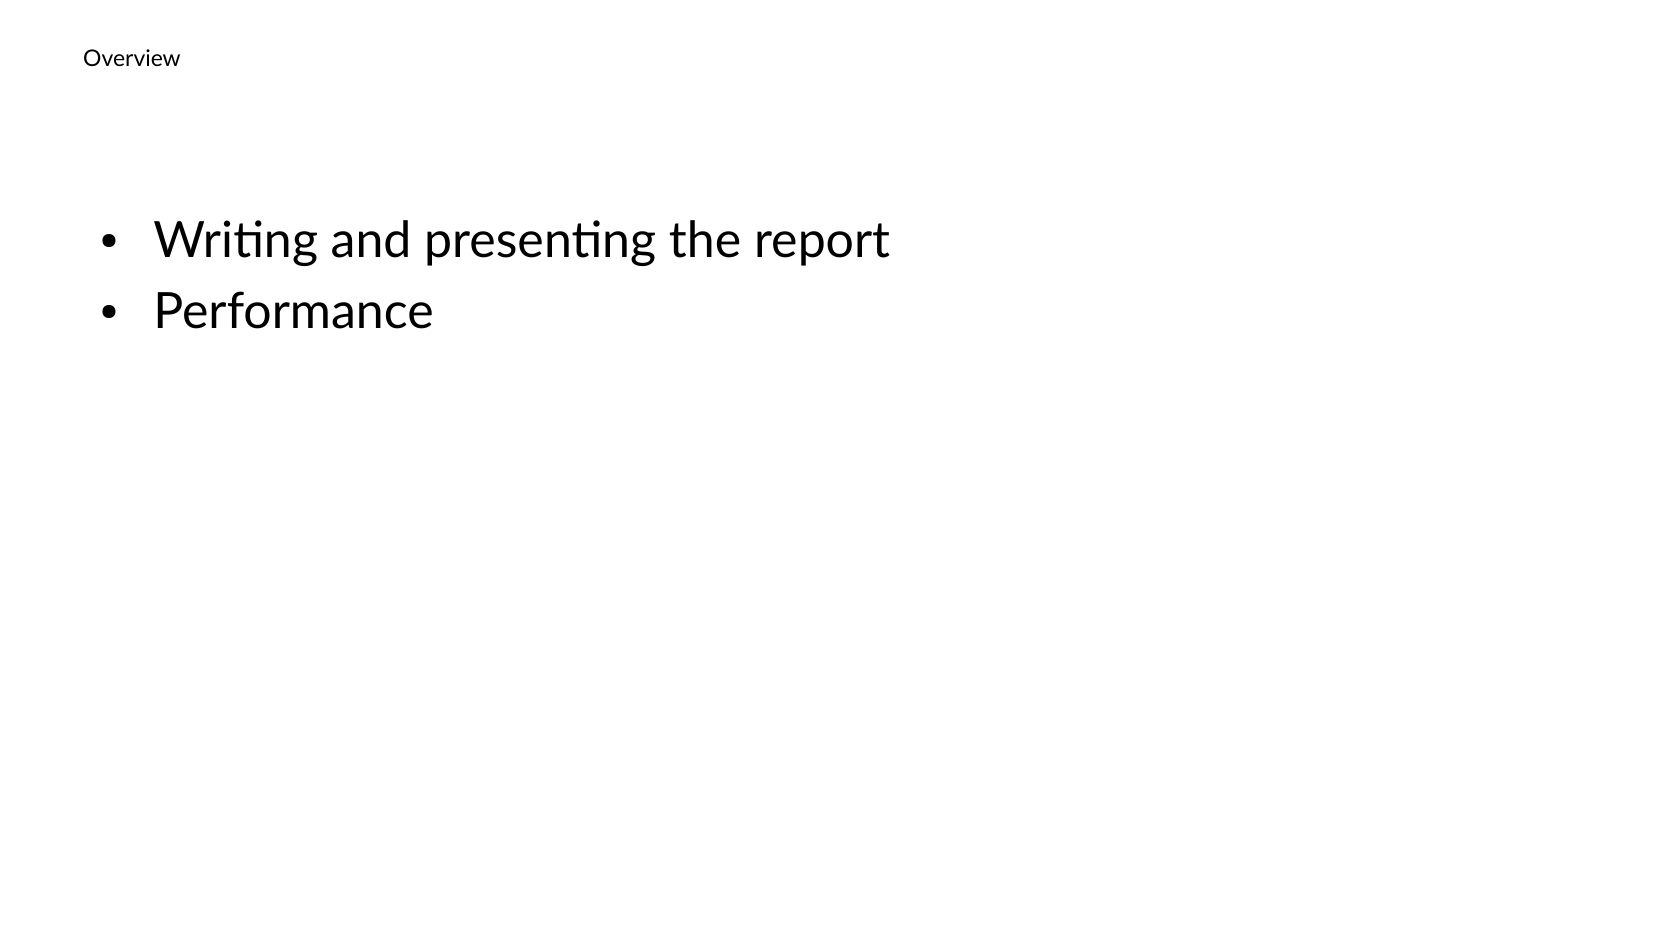

# Overview
Writing and presenting the report
Performance